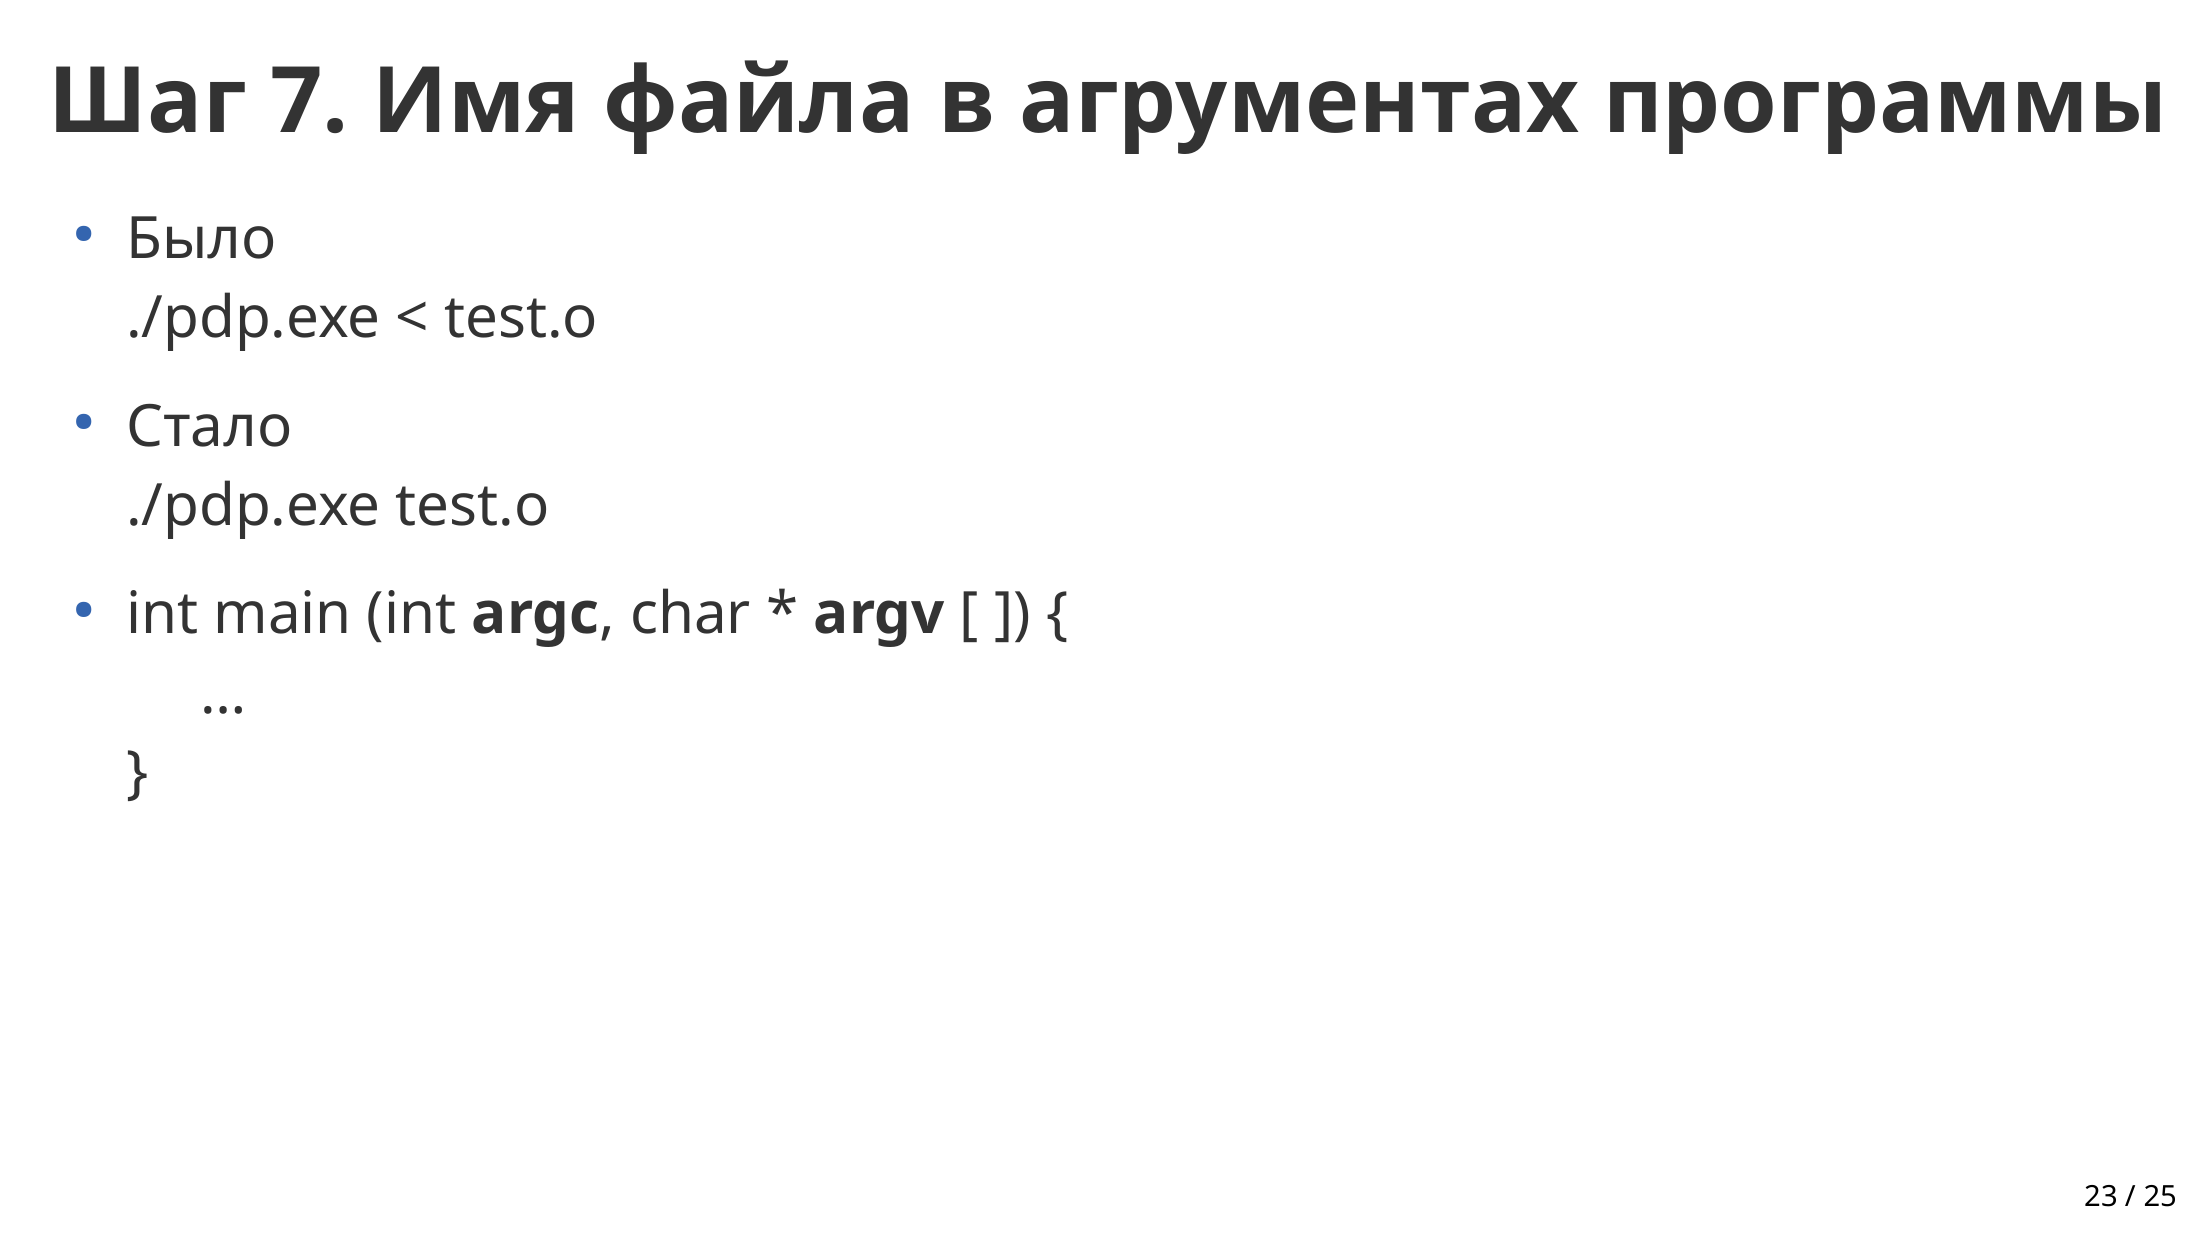

# Шаг 7. Имя файла в агрументах программы
Было
./pdp.exe < test.o
Стало
./pdp.exe test.o
int main (int argc, char * argv [ ]) {
	…
}
23